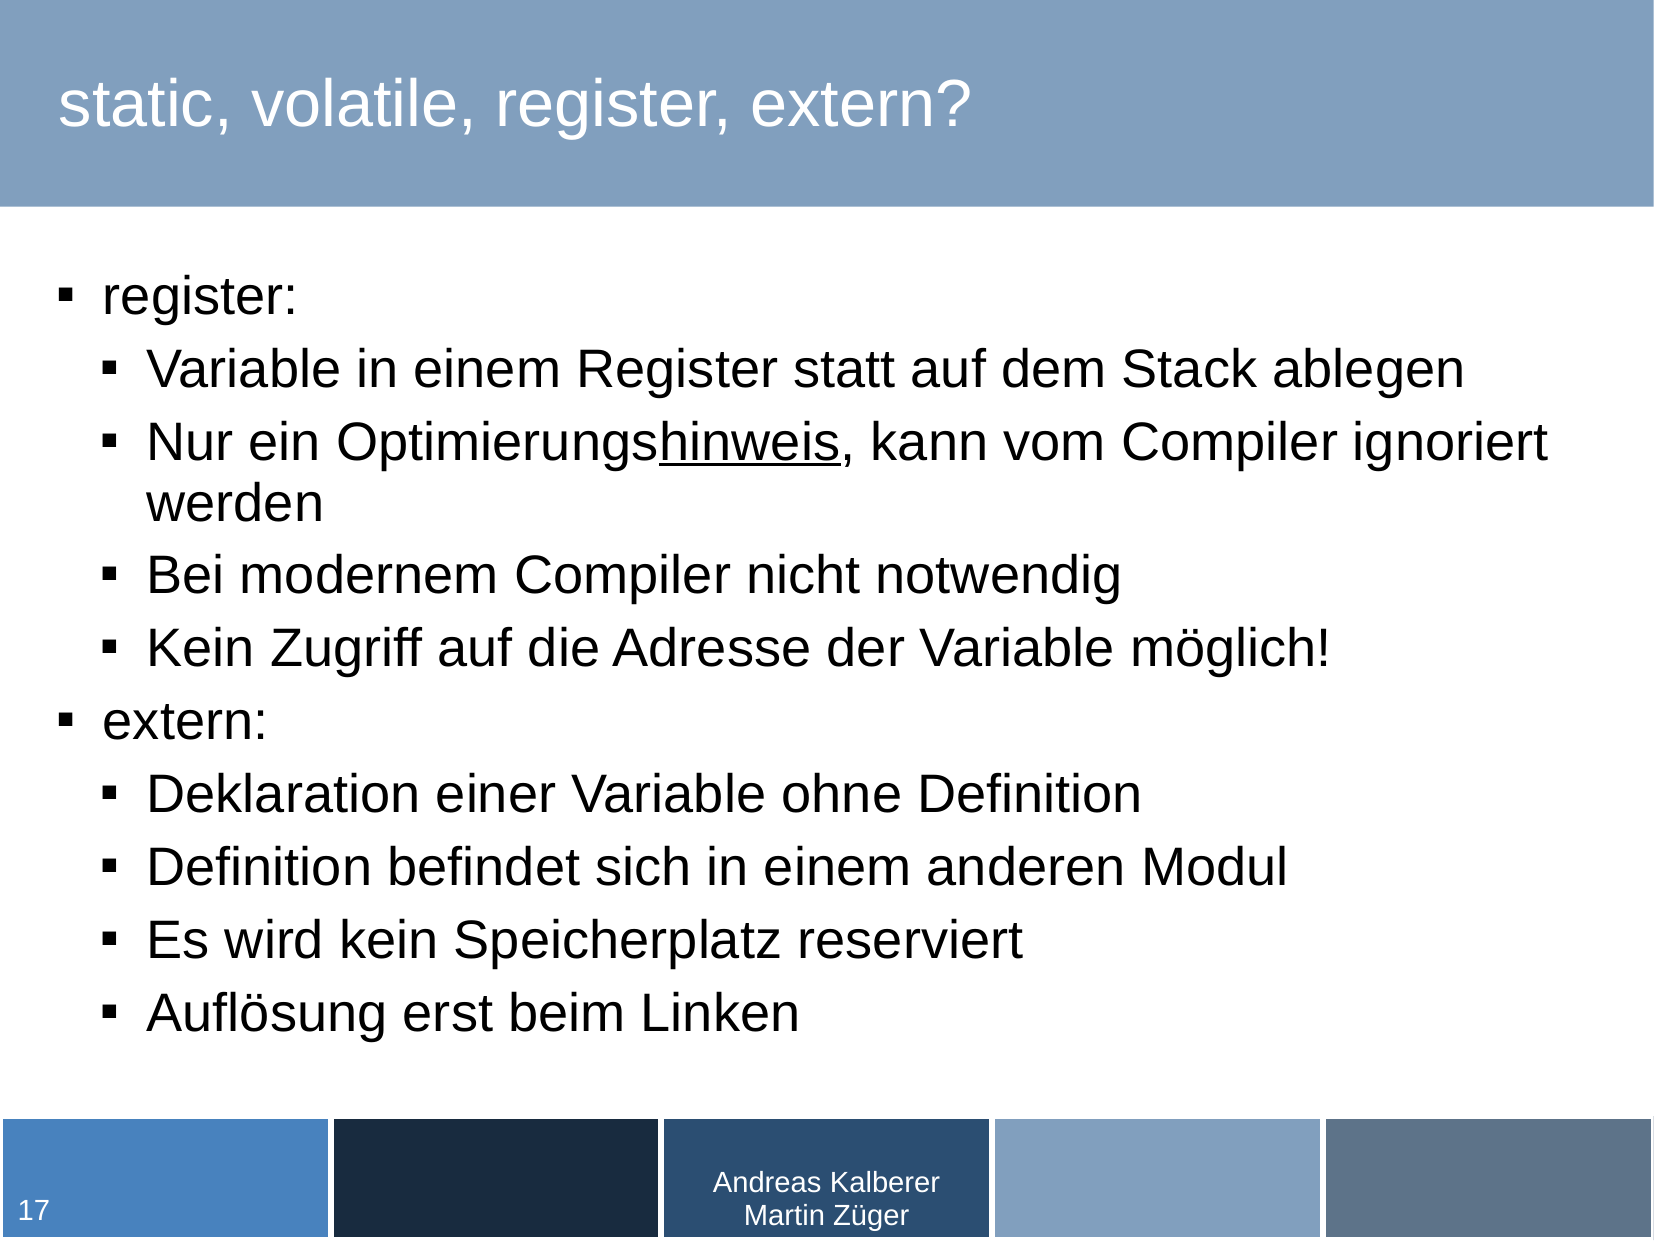

# static, volatile, register, extern?
register:
Variable in einem Register statt auf dem Stack ablegen
Nur ein Optimierungshinweis, kann vom Compiler ignoriert werden
Bei modernem Compiler nicht notwendig
Kein Zugriff auf die Adresse der Variable möglich!
extern:
Deklaration einer Variable ohne Definition
Definition befindet sich in einem anderen Modul
Es wird kein Speicherplatz reserviert
Auflösung erst beim Linken
LibreOffice Productivity Suite
17